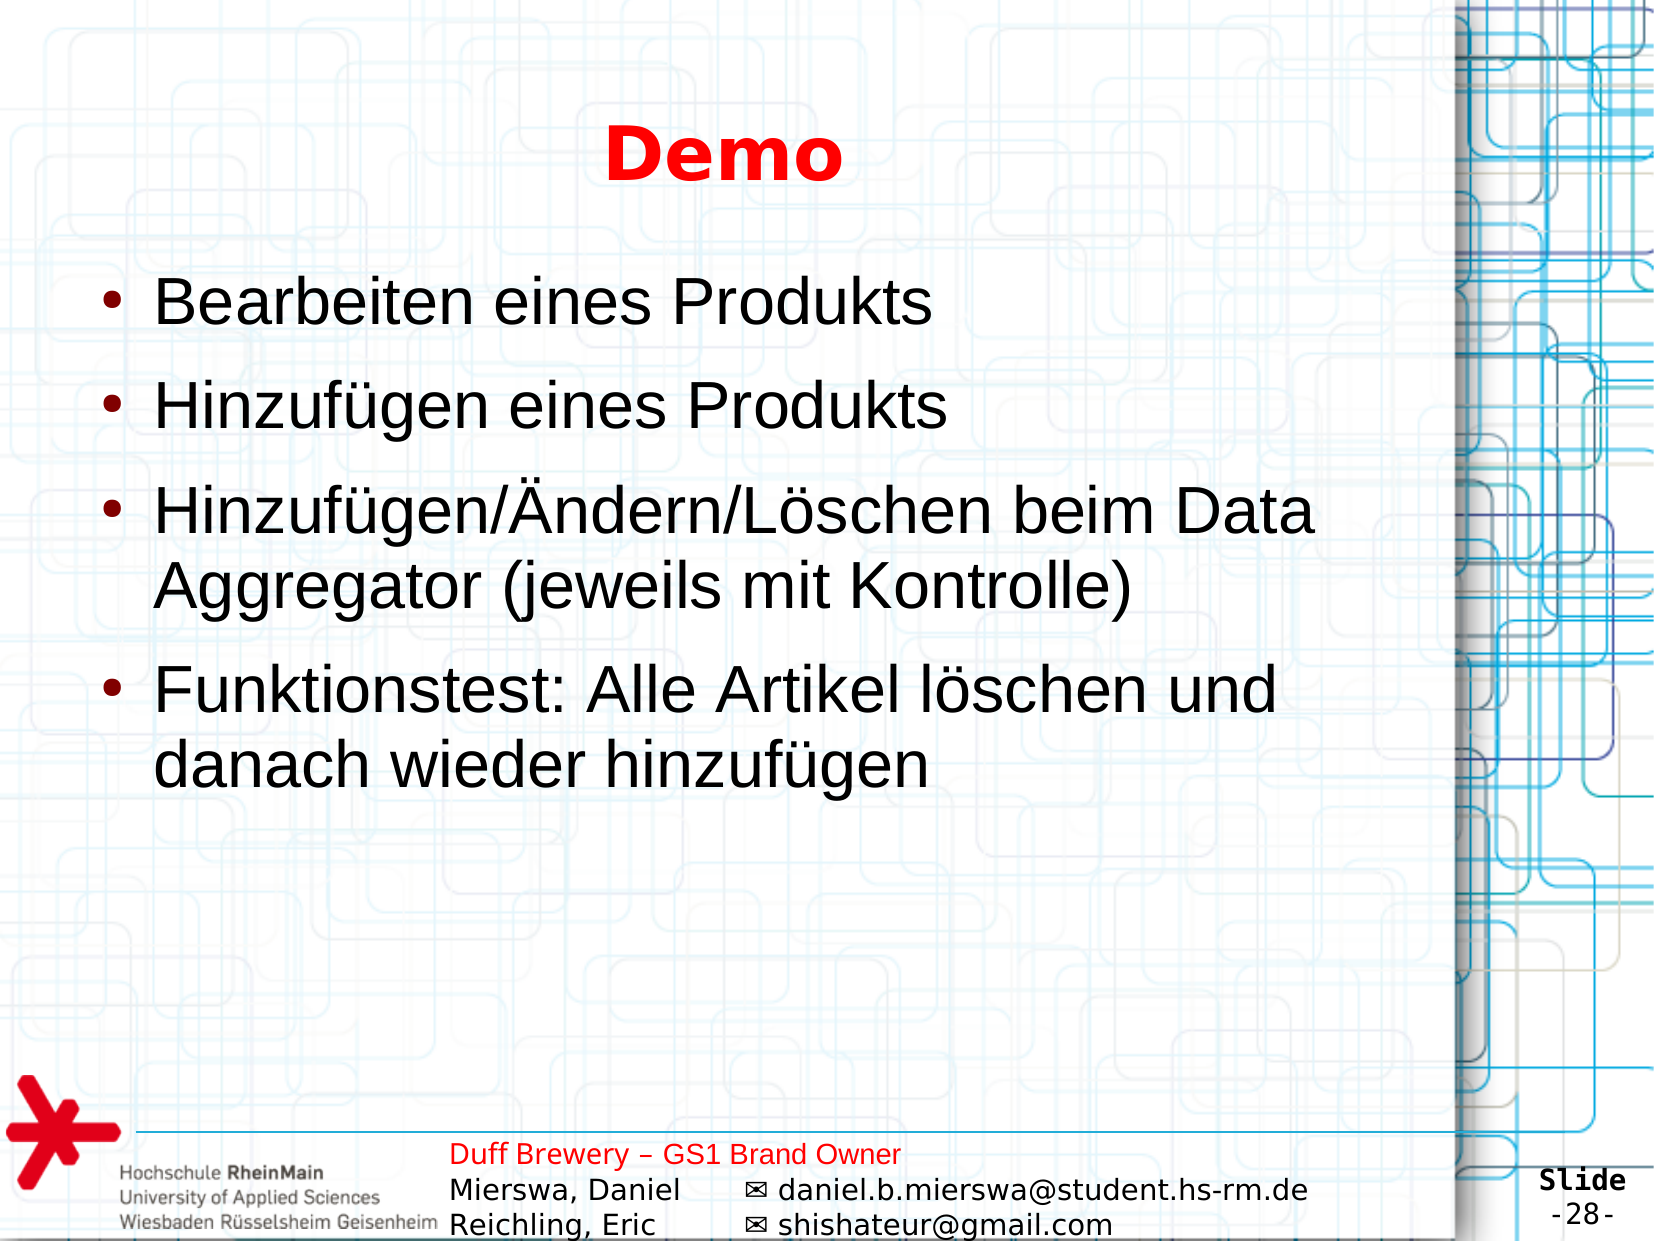

# Demo
Bearbeiten eines Produkts
Hinzufügen eines Produkts
Hinzufügen/Ändern/Löschen beim Data Aggregator (jeweils mit Kontrolle)
Funktionstest: Alle Artikel löschen und danach wieder hinzufügen
28